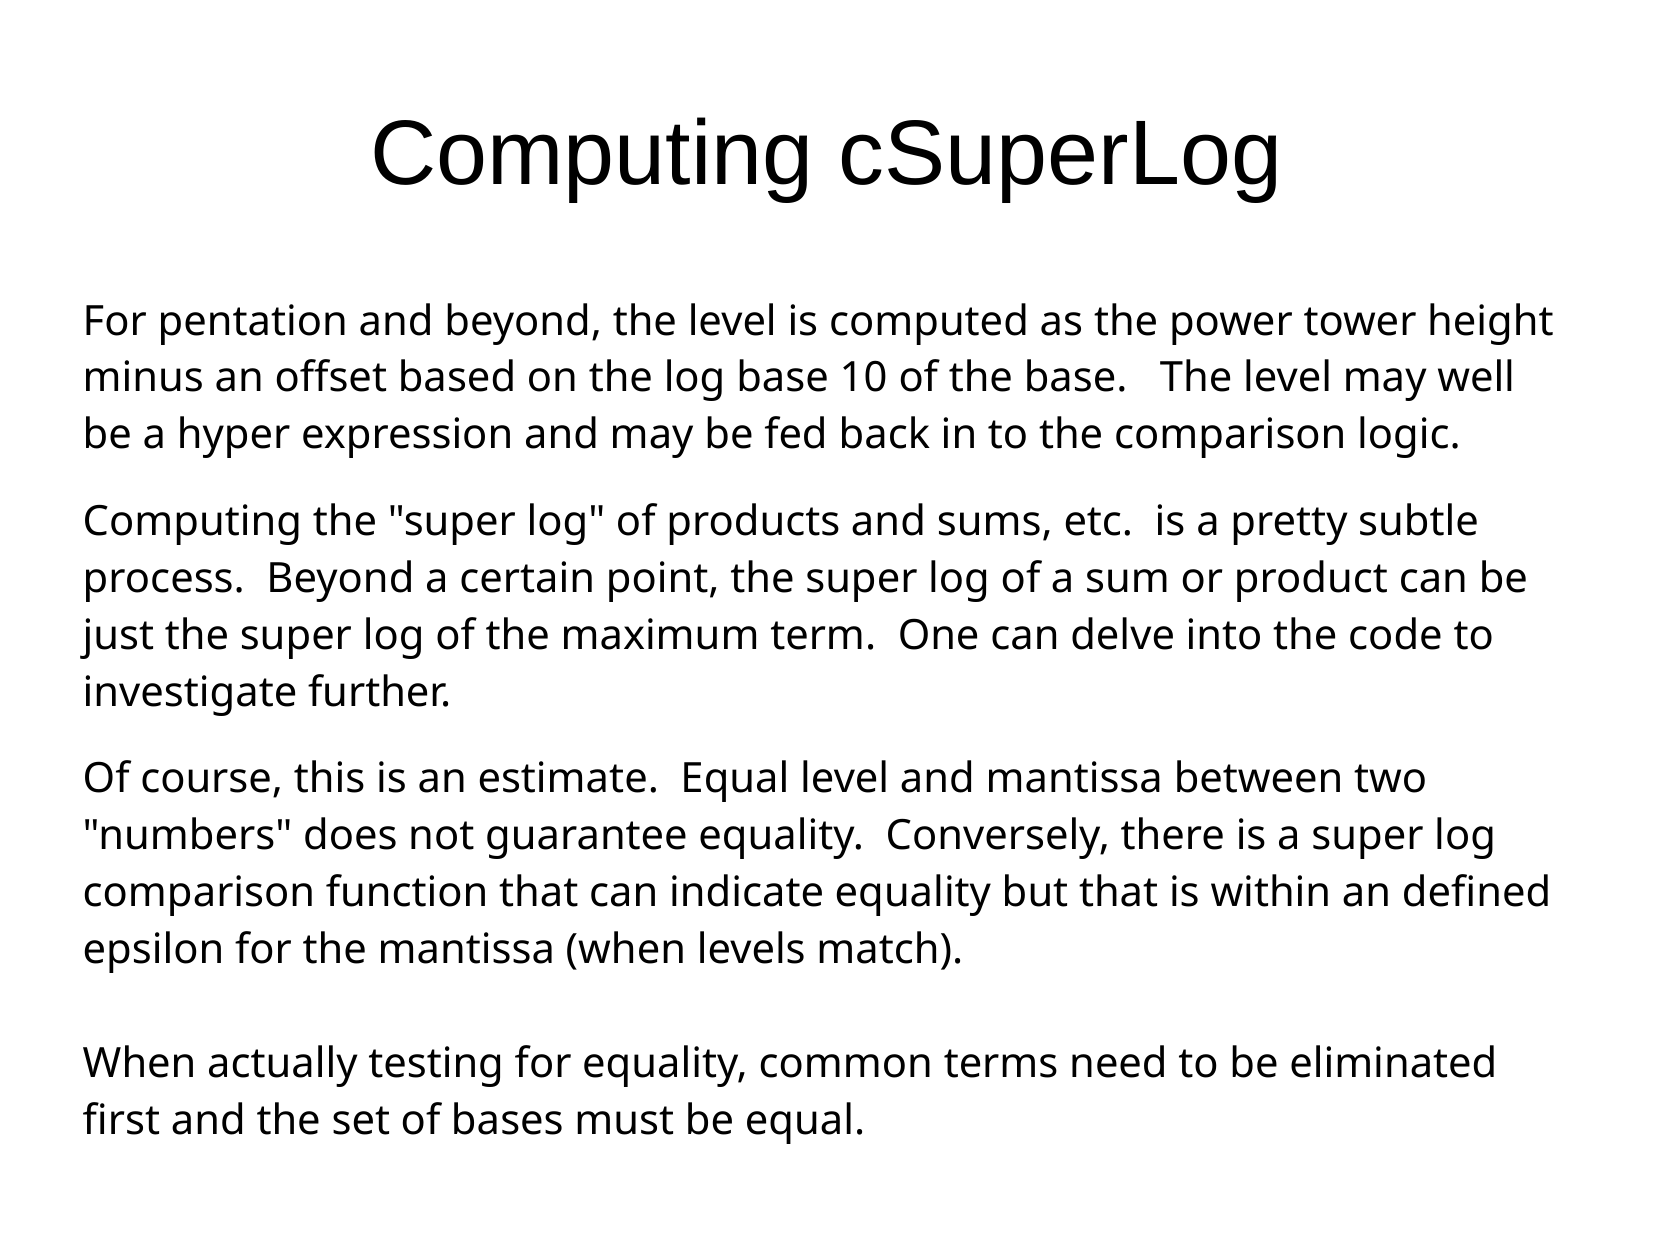

# Computing cSuperLog
For pentation and beyond, the level is computed as the power tower height minus an offset based on the log base 10 of the base. The level may well be a hyper expression and may be fed back in to the comparison logic.
Computing the "super log" of products and sums, etc. is a pretty subtle process. Beyond a certain point, the super log of a sum or product can be just the super log of the maximum term. One can delve into the code to investigate further.
Of course, this is an estimate. Equal level and mantissa between two "numbers" does not guarantee equality. Conversely, there is a super log comparison function that can indicate equality but that is within an defined epsilon for the mantissa (when levels match).
When actually testing for equality, common terms need to be eliminated first and the set of bases must be equal.